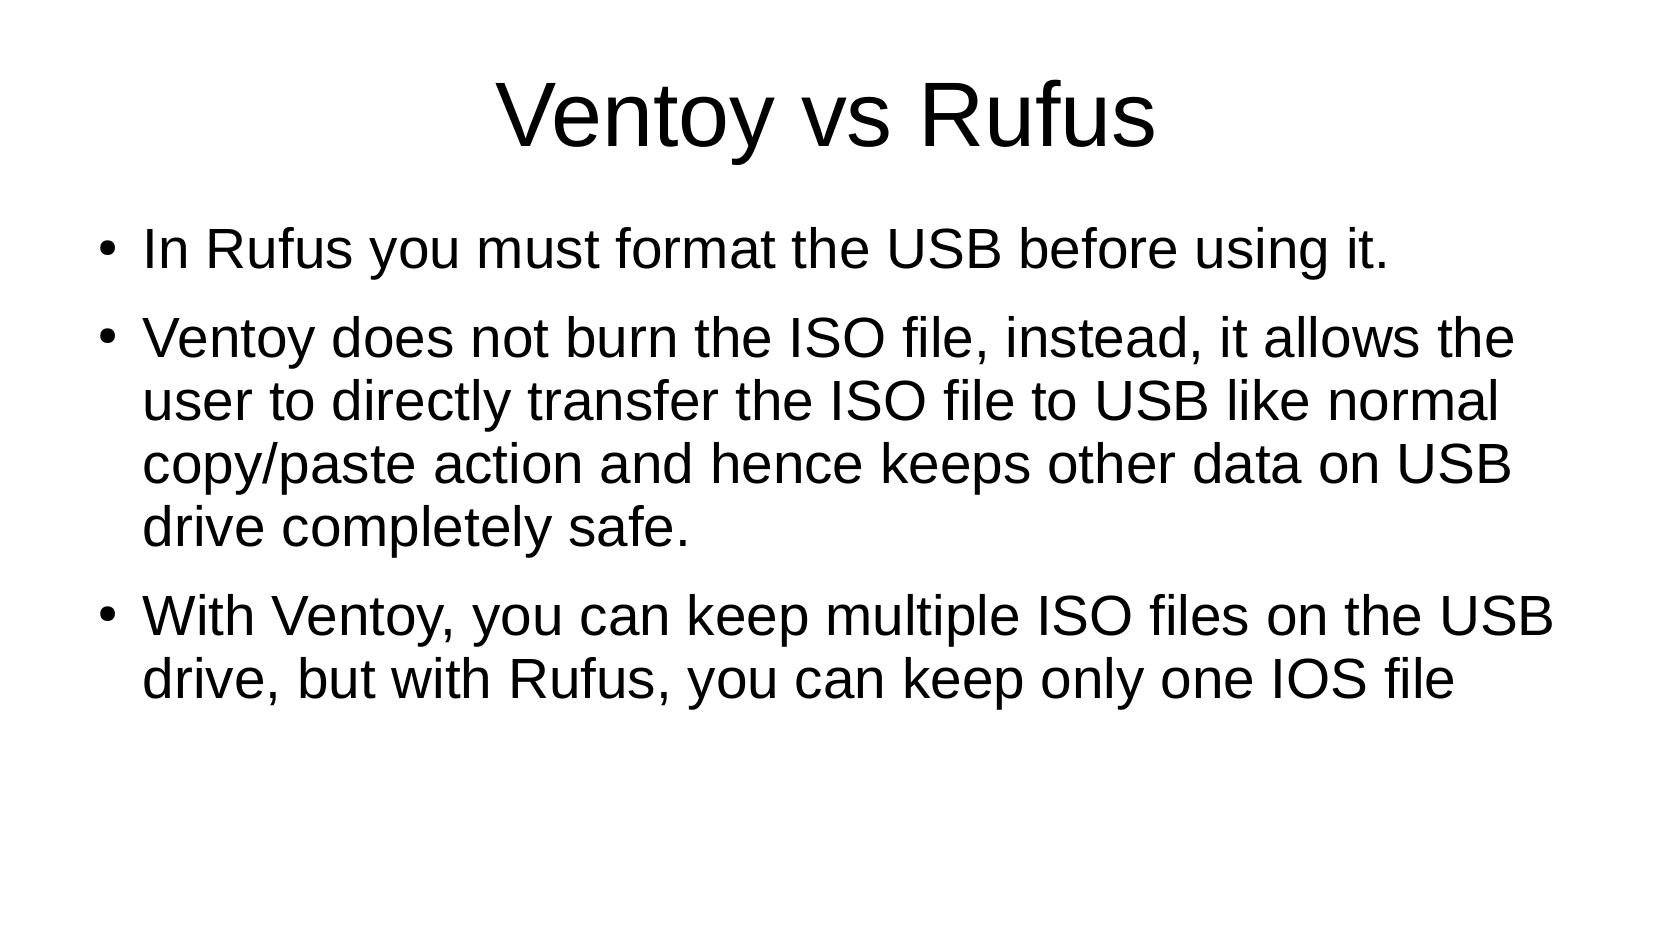

# Ventoy vs Rufus
In Rufus you must format the USB before using it.
Ventoy does not burn the ISO file, instead, it allows the user to directly transfer the ISO file to USB like normal copy/paste action and hence keeps other data on USB drive completely safe.
With Ventoy, you can keep multiple ISO files on the USB drive, but with Rufus, you can keep only one IOS file